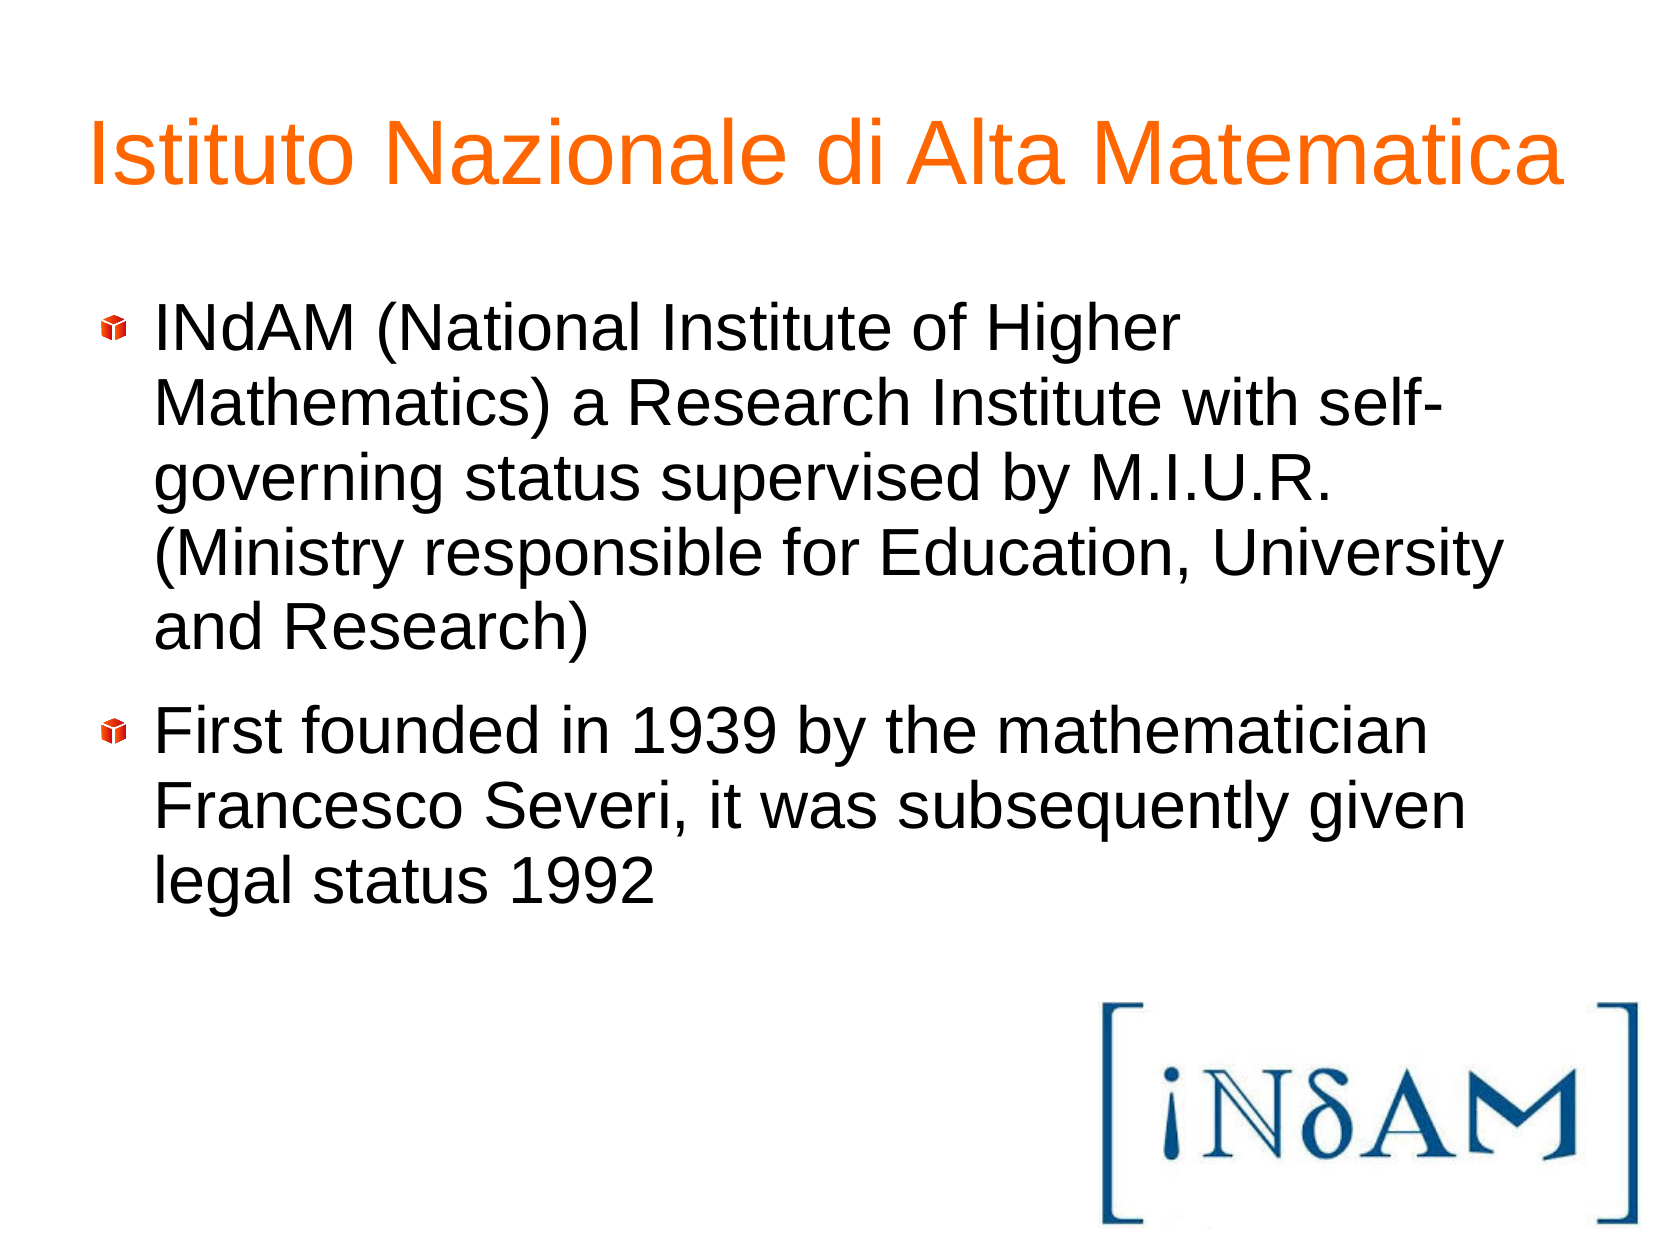

# Istituto Nazionale di Alta Matematica
INdAM (National Institute of Higher Mathematics) a Research Institute with self- governing status supervised by M.I.U.R. (Ministry responsible for Education, University and Research)
First founded in 1939 by the mathematician Francesco Severi, it was subsequently given legal status 1992